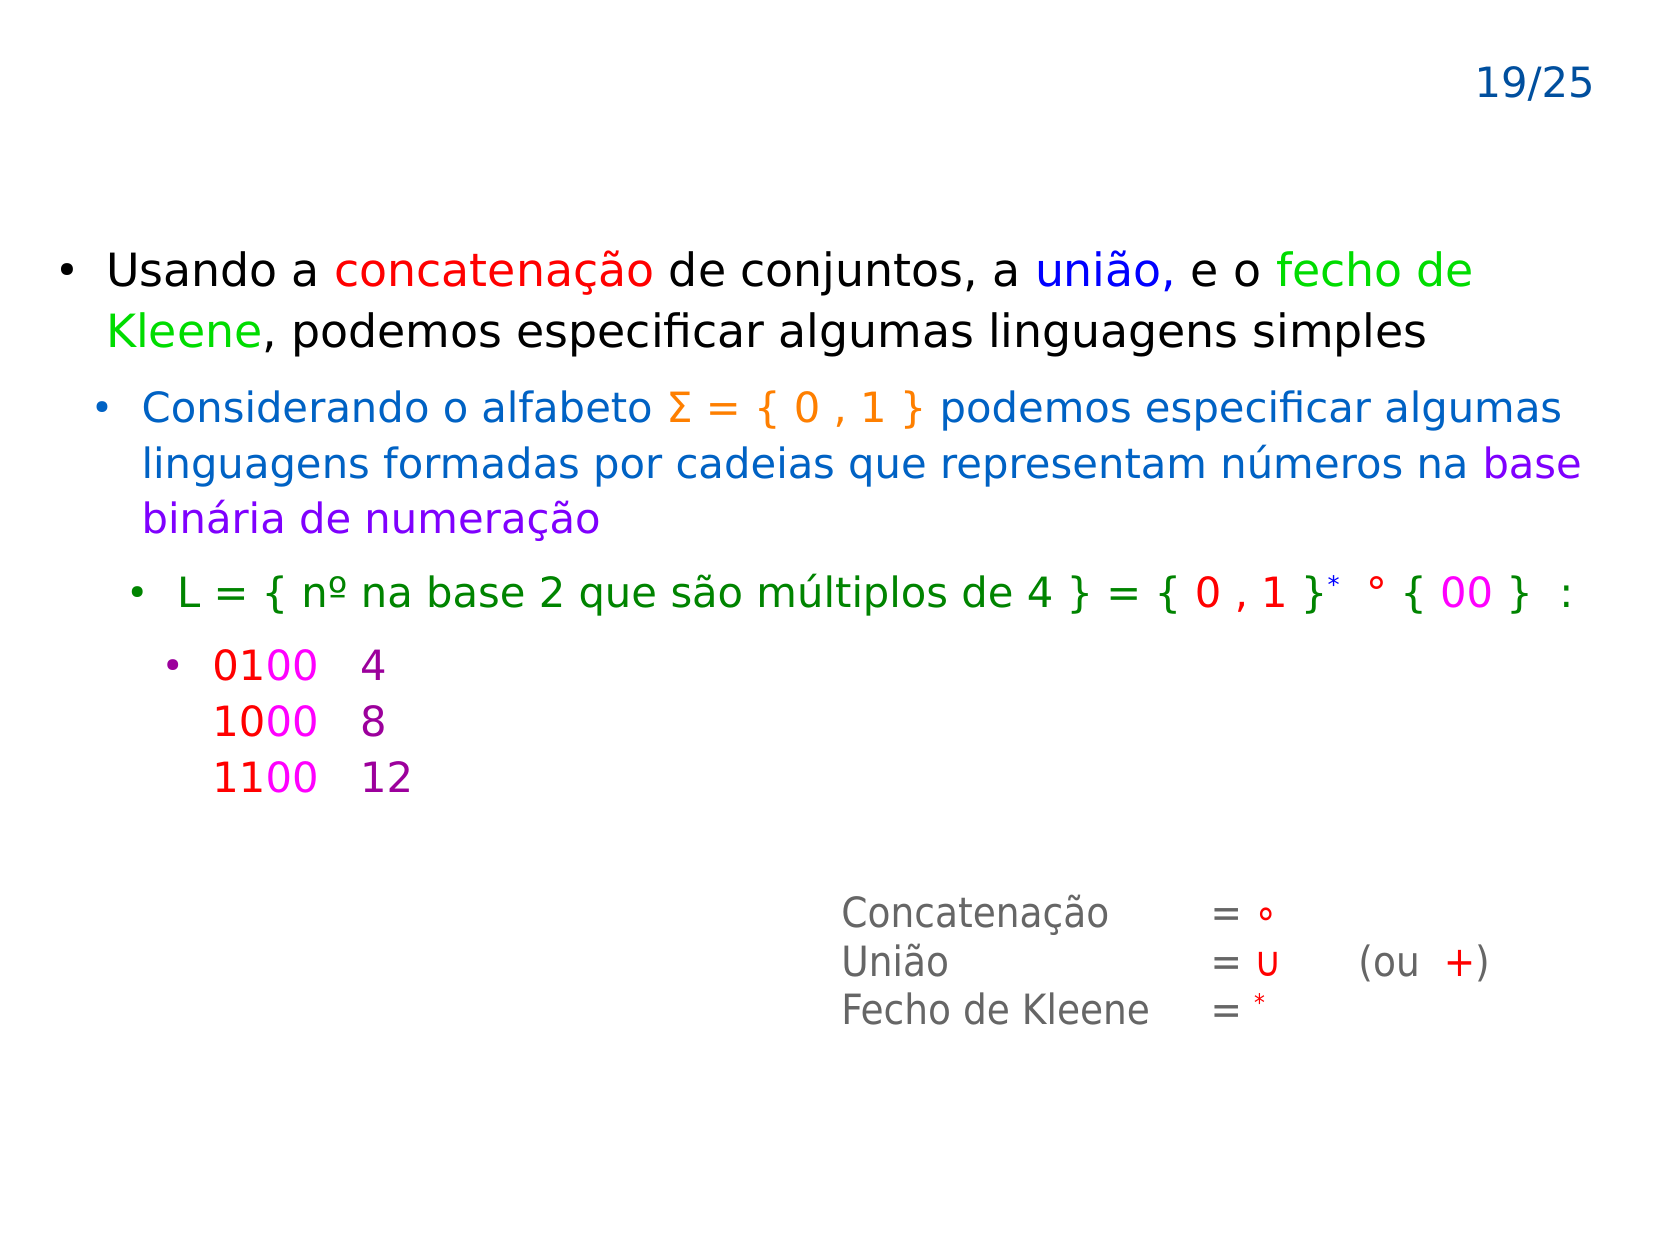

#
19
Usando a concatenação de conjuntos, a união, e o fecho de Kleene, podemos especificar algumas linguagens simples
Considerando o alfabeto Σ = { 0 , 1 } podemos especificar algumas linguagens formadas por cadeias que representam números na base binária de numeração
L = { nº na base 2 que são múltiplos de 4 } = { 0 , 1 }* ° { 00 } :
0100	4
1000	8
1100	12
Concatenação		= ∘
União 				= ∪ 	(ou +)
Fecho de Kleene 	= *